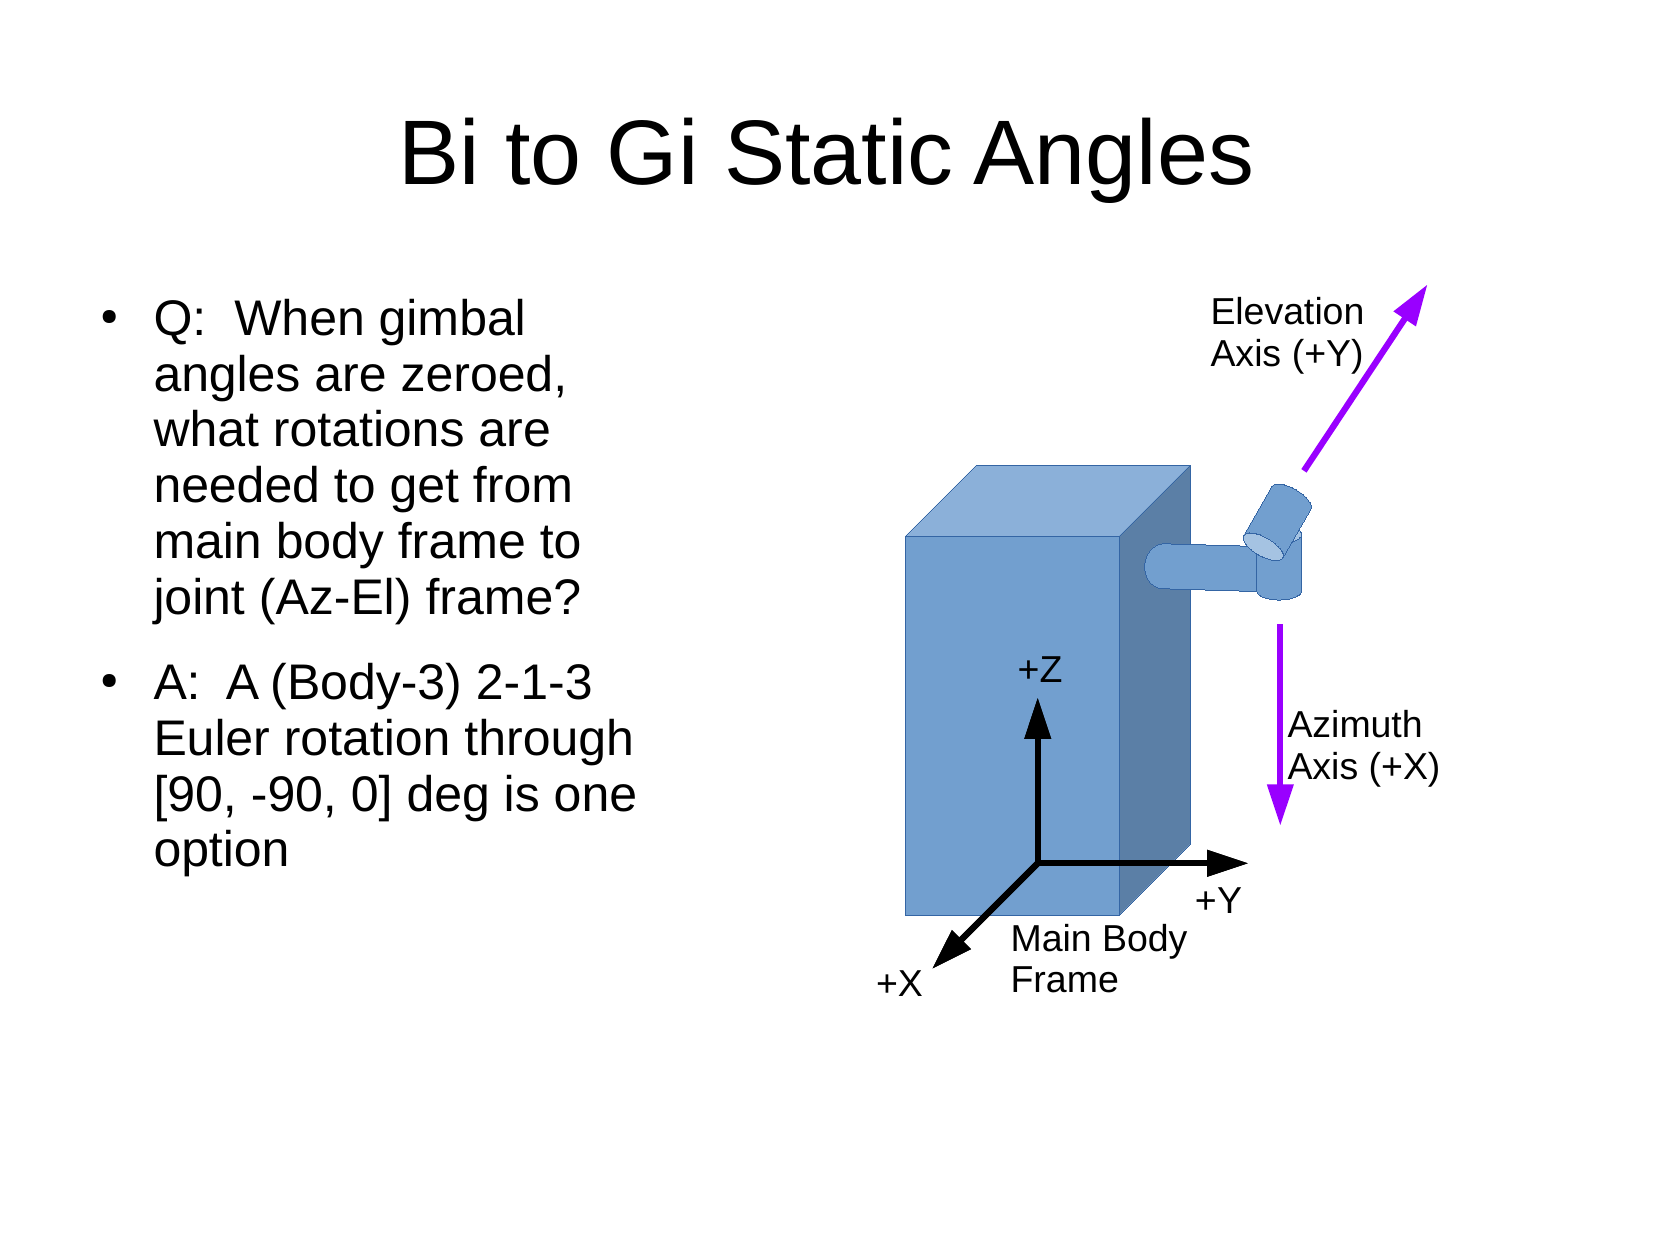

# Bi to Gi Static Angles
Elevation
Axis (+Y)
Q: When gimbal angles are zeroed, what rotations are needed to get from main body frame to joint (Az-El) frame?
A: A (Body-3) 2-1-3 Euler rotation through [90, -90, 0] deg is one option
+Z
Azimuth
Axis (+X)
+Y
Main Body
Frame
+X